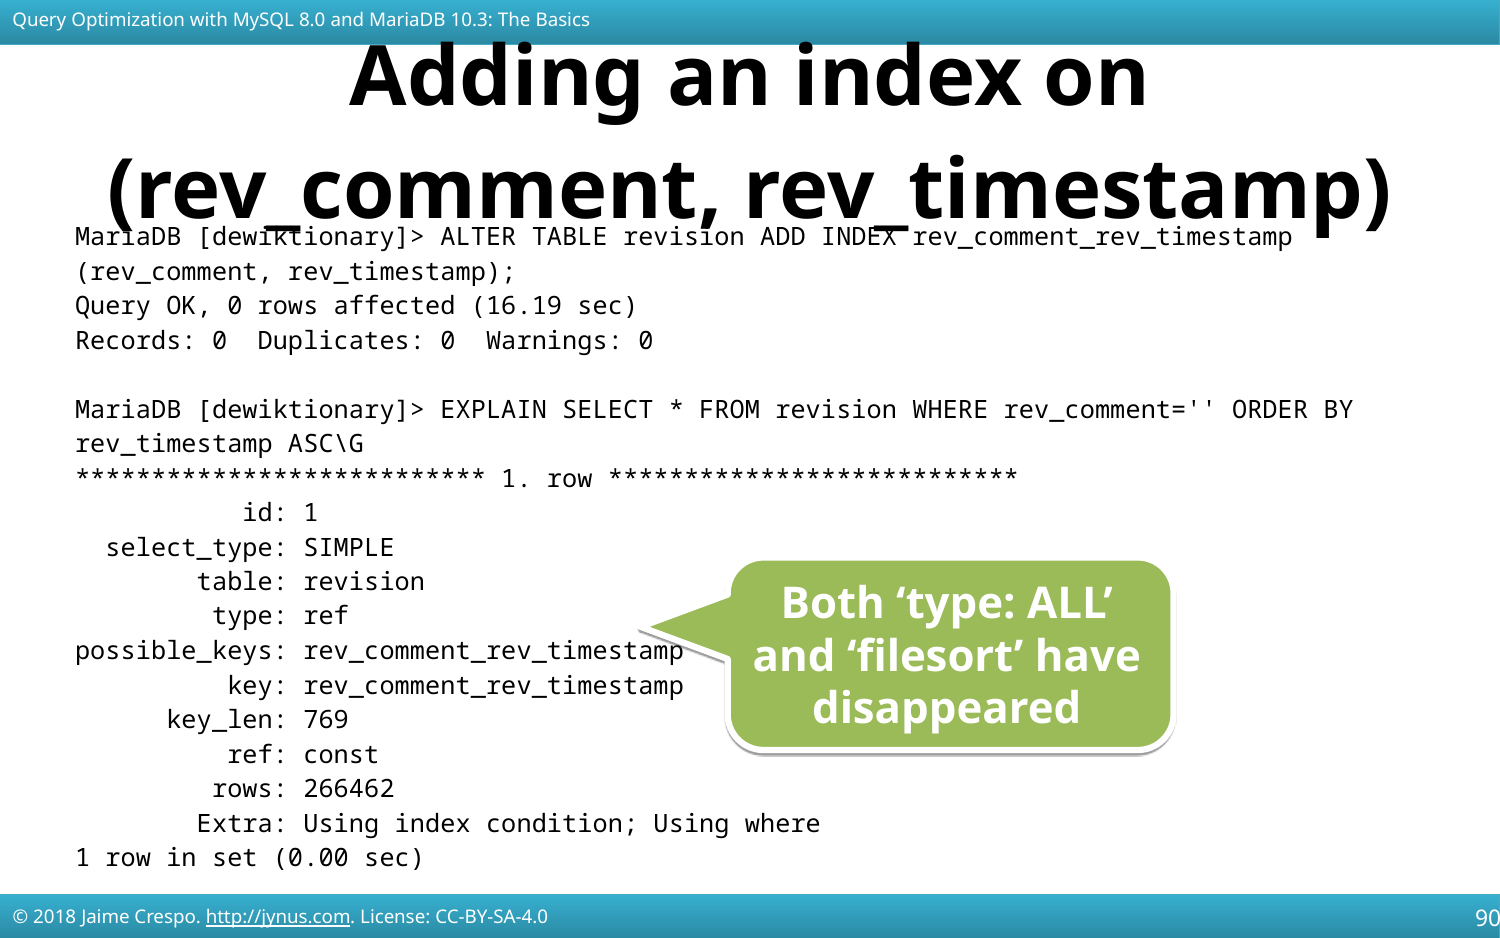

# Adding an index on (rev_comment, rev_timestamp)
MariaDB [dewiktionary]> ALTER TABLE revision ADD INDEX rev_comment_rev_timestamp (rev_comment, rev_timestamp);
Query OK, 0 rows affected (16.19 sec)
Records: 0 Duplicates: 0 Warnings: 0
MariaDB [dewiktionary]> EXPLAIN SELECT * FROM revision WHERE rev_comment='' ORDER BY rev_timestamp ASC\G
*************************** 1. row ***************************
 id: 1
 select_type: SIMPLE
 table: revision
 type: ref
possible_keys: rev_comment_rev_timestamp
 key: rev_comment_rev_timestamp
 key_len: 769
 ref: const
 rows: 266462
 Extra: Using index condition; Using where
1 row in set (0.00 sec)
Both ‘type: ALL’ and ‘filesort’ have disappeared